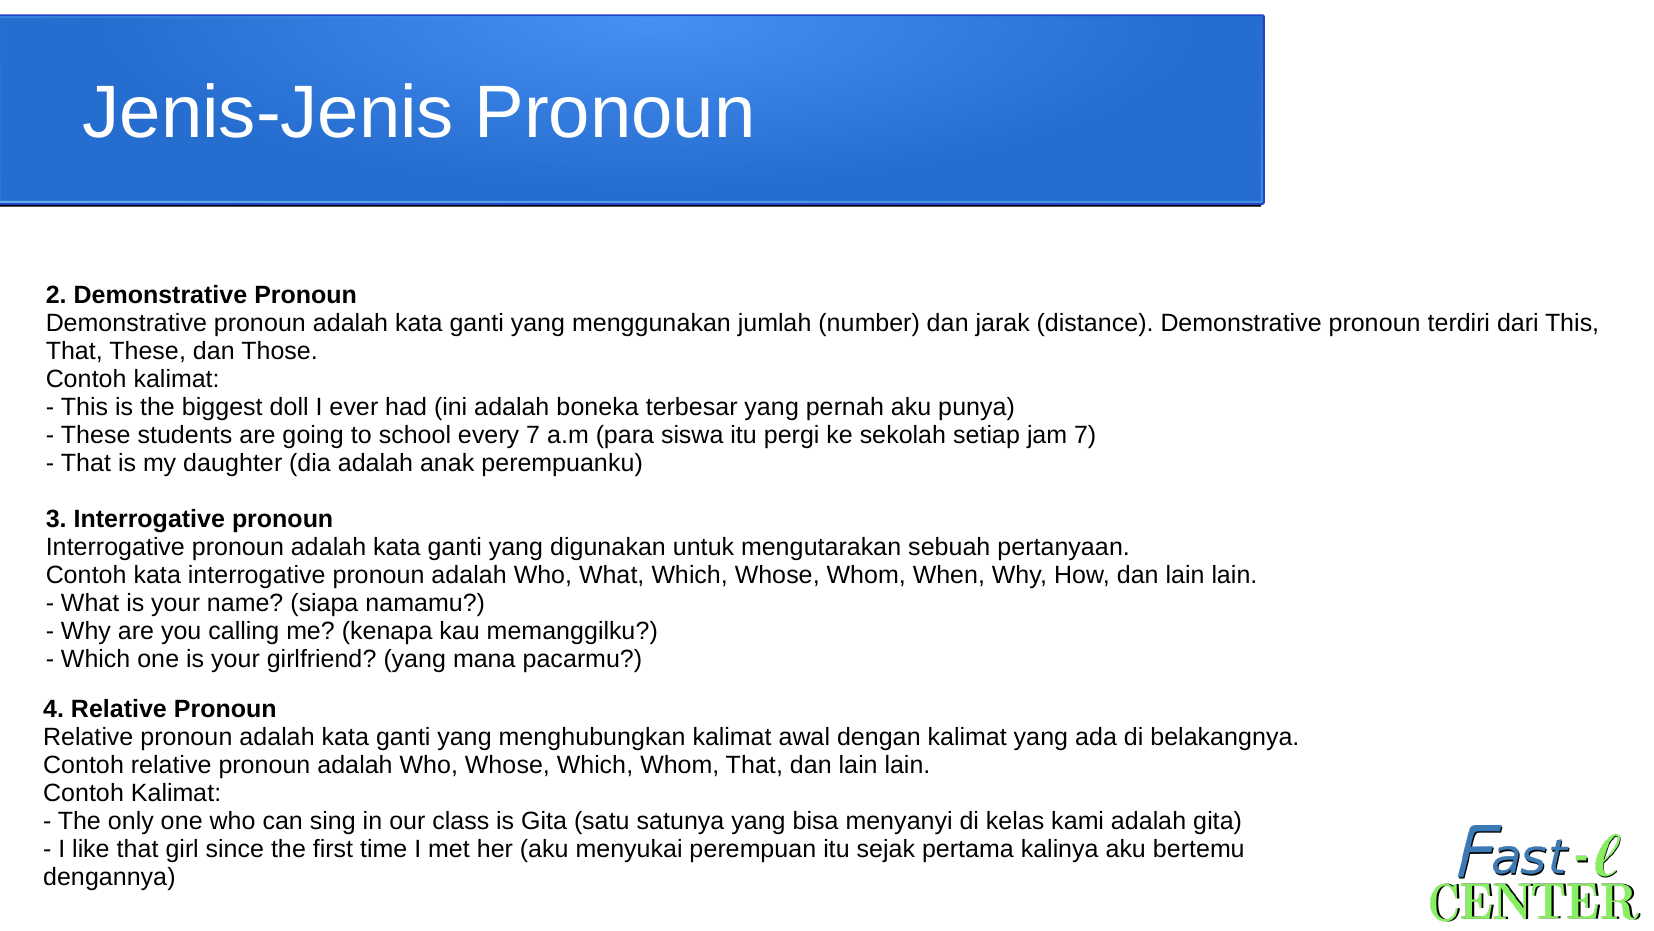

# Jenis-Jenis Pronoun
2. Demonstrative Pronoun
Demonstrative pronoun adalah kata ganti yang menggunakan jumlah (number) dan jarak (distance). Demonstrative pronoun terdiri dari This, That, These, dan Those.
Contoh kalimat:
- This is the biggest doll I ever had (ini adalah boneka terbesar yang pernah aku punya)
- These students are going to school every 7 a.m (para siswa itu pergi ke sekolah setiap jam 7)
- That is my daughter (dia adalah anak perempuanku)
3. Interrogative pronoun
Interrogative pronoun adalah kata ganti yang digunakan untuk mengutarakan sebuah pertanyaan.
Contoh kata interrogative pronoun adalah Who, What, Which, Whose, Whom, When, Why, How, dan lain lain.
- What is your name? (siapa namamu?)
- Why are you calling me? (kenapa kau memanggilku?)
- Which one is your girlfriend? (yang mana pacarmu?)
4. Relative Pronoun
Relative pronoun adalah kata ganti yang menghubungkan kalimat awal dengan kalimat yang ada di belakangnya.
Contoh relative pronoun adalah Who, Whose, Which, Whom, That, dan lain lain.
Contoh Kalimat:
- The only one who can sing in our class is Gita (satu satunya yang bisa menyanyi di kelas kami adalah gita)
- I like that girl since the first time I met her (aku menyukai perempuan itu sejak pertama kalinya aku bertemu dengannya)